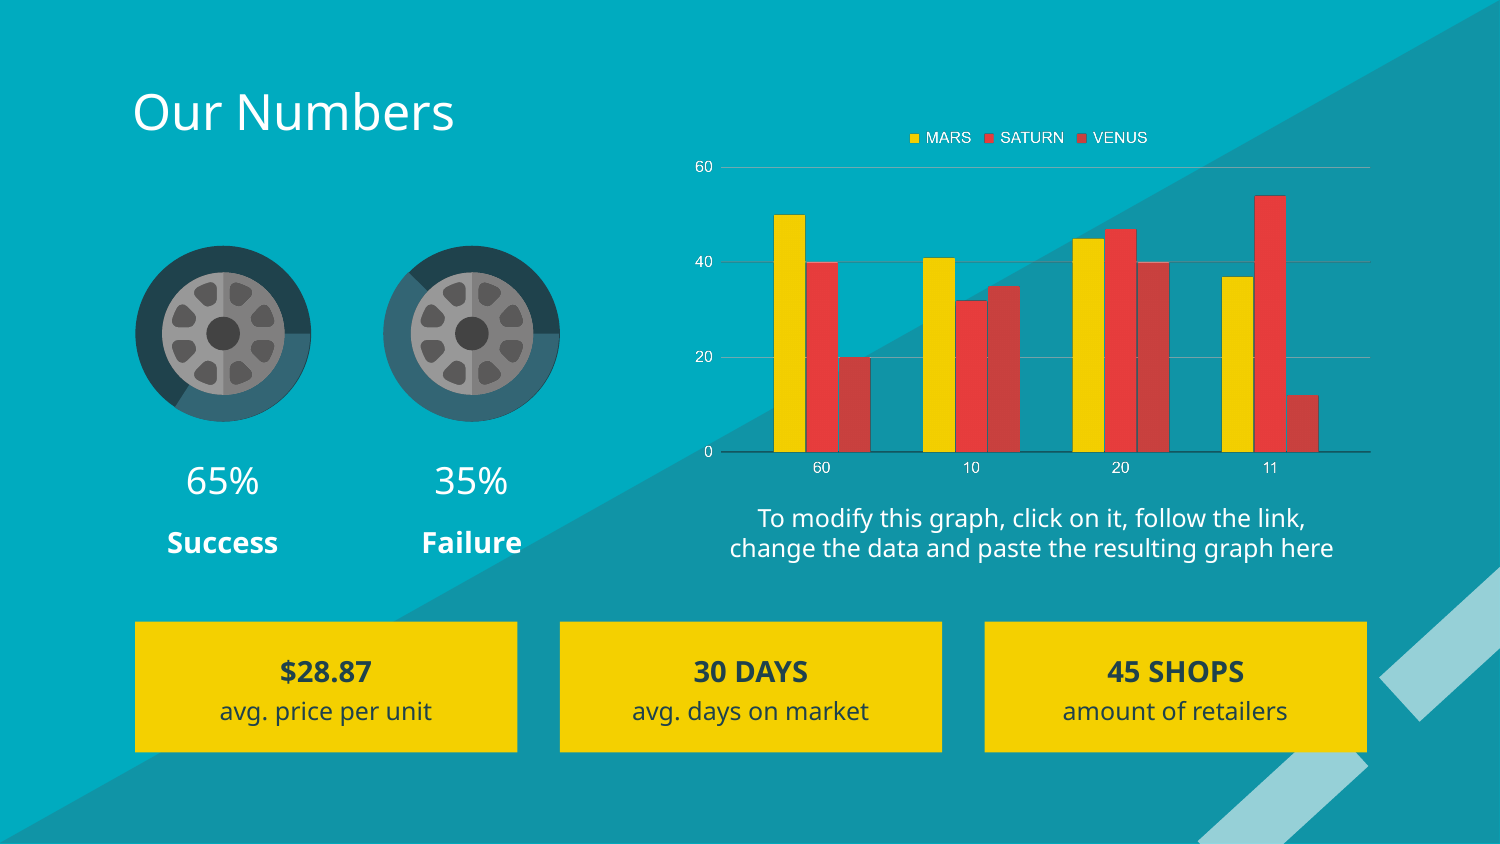

# Our Numbers
65%
35%
To modify this graph, click on it, follow the link, change the data and paste the resulting graph here
Success
Failure
$28.87
30 DAYS
45 SHOPS
avg. price per unit
avg. days on market
amount of retailers